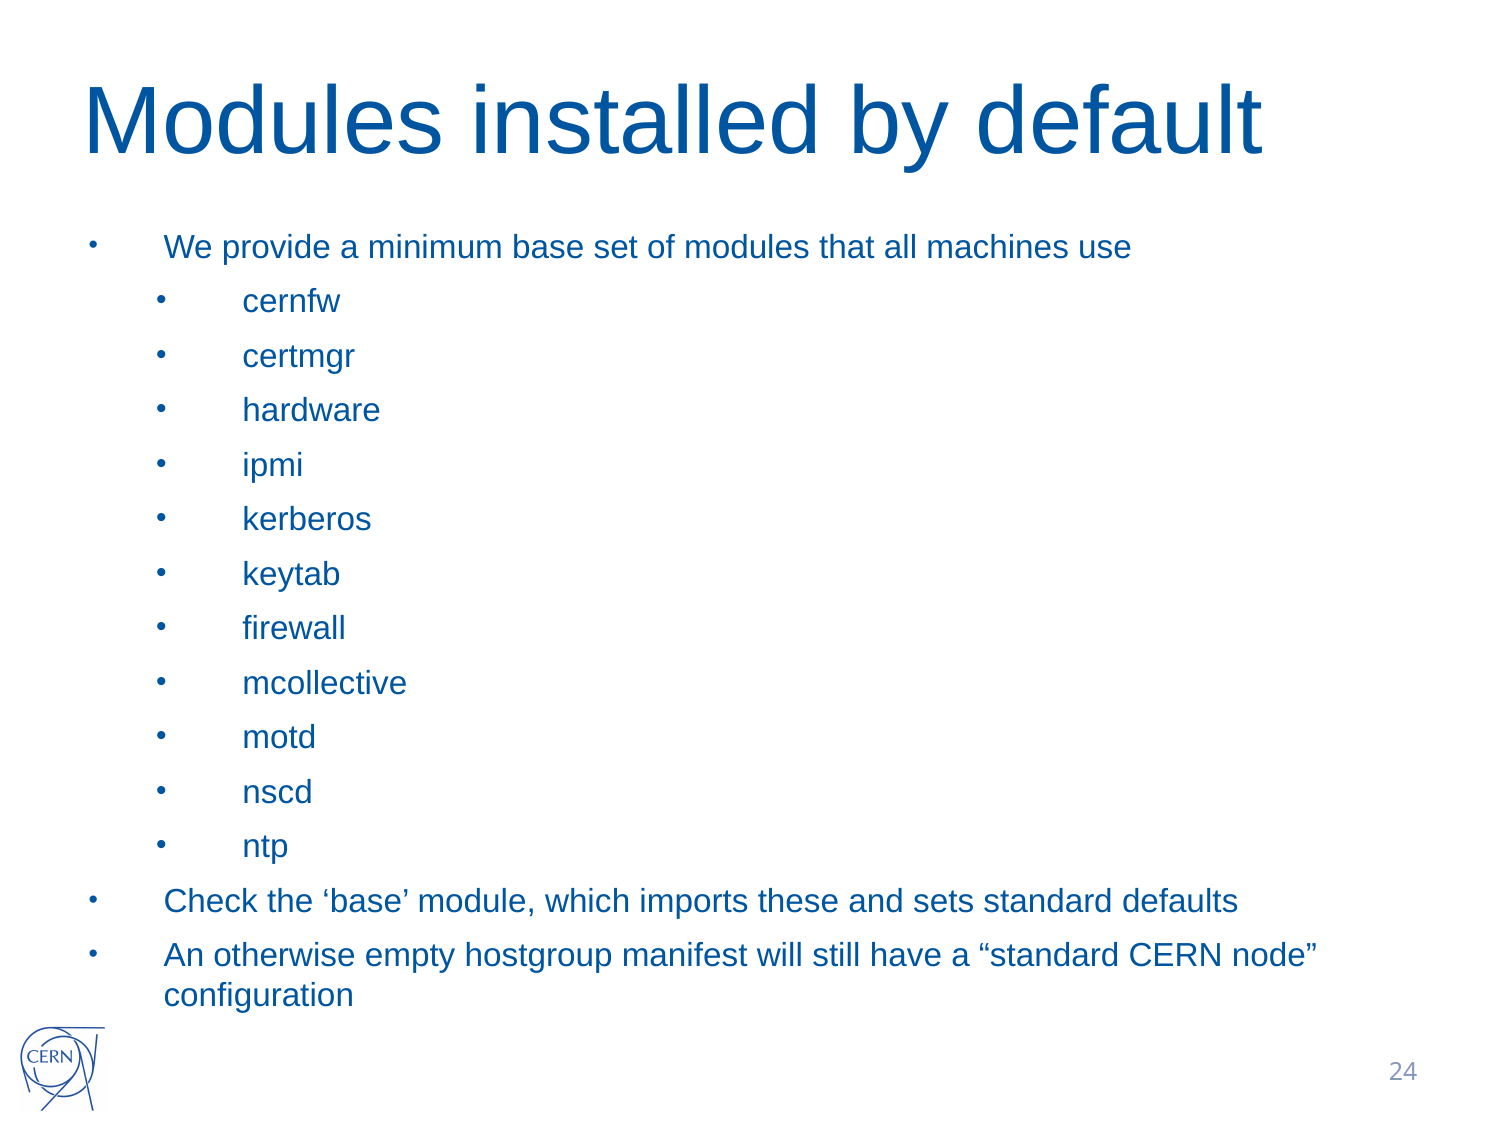

# Modules installed by default
We provide a minimum base set of modules that all machines use
cernfw
certmgr
hardware
ipmi
kerberos
keytab
firewall
mcollective
motd
nscd
ntp
Check the ‘base’ module, which imports these and sets standard defaults
An otherwise empty hostgroup manifest will still have a “standard CERN node” configuration